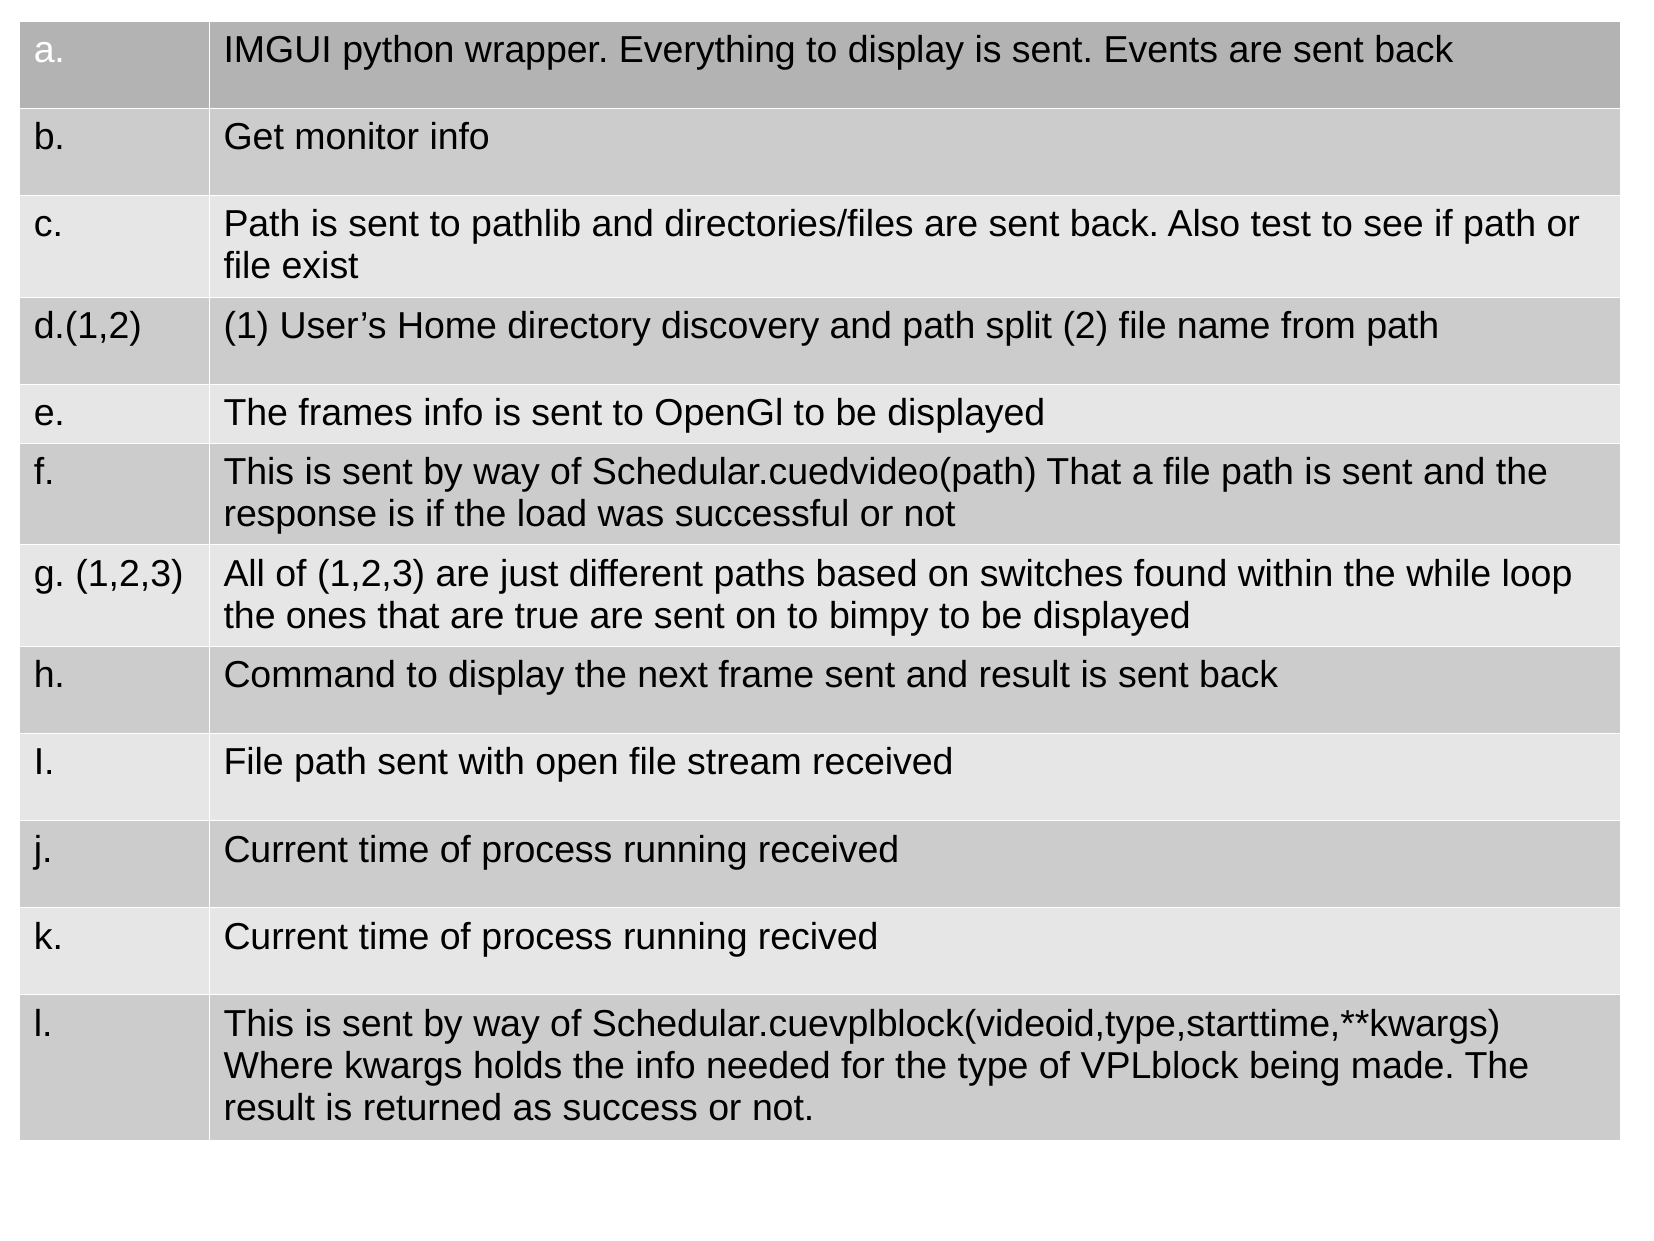

| a. | IMGUI python wrapper. Everything to display is sent. Events are sent back |
| --- | --- |
| b. | Get monitor info |
| c. | Path is sent to pathlib and directories/files are sent back. Also test to see if path or file exist |
| d.(1,2) | (1) User’s Home directory discovery and path split (2) file name from path |
| e. | The frames info is sent to OpenGl to be displayed |
| f. | This is sent by way of Schedular.cuedvideo(path) That a file path is sent and the response is if the load was successful or not |
| g. (1,2,3) | All of (1,2,3) are just different paths based on switches found within the while loop the ones that are true are sent on to bimpy to be displayed |
| h. | Command to display the next frame sent and result is sent back |
| I. | File path sent with open file stream received |
| j. | Current time of process running received |
| k. | Current time of process running recived |
| l. | This is sent by way of Schedular.cuevplblock(videoid,type,starttime,\*\*kwargs) Where kwargs holds the info needed for the type of VPLblock being made. The result is returned as success or not. |
2